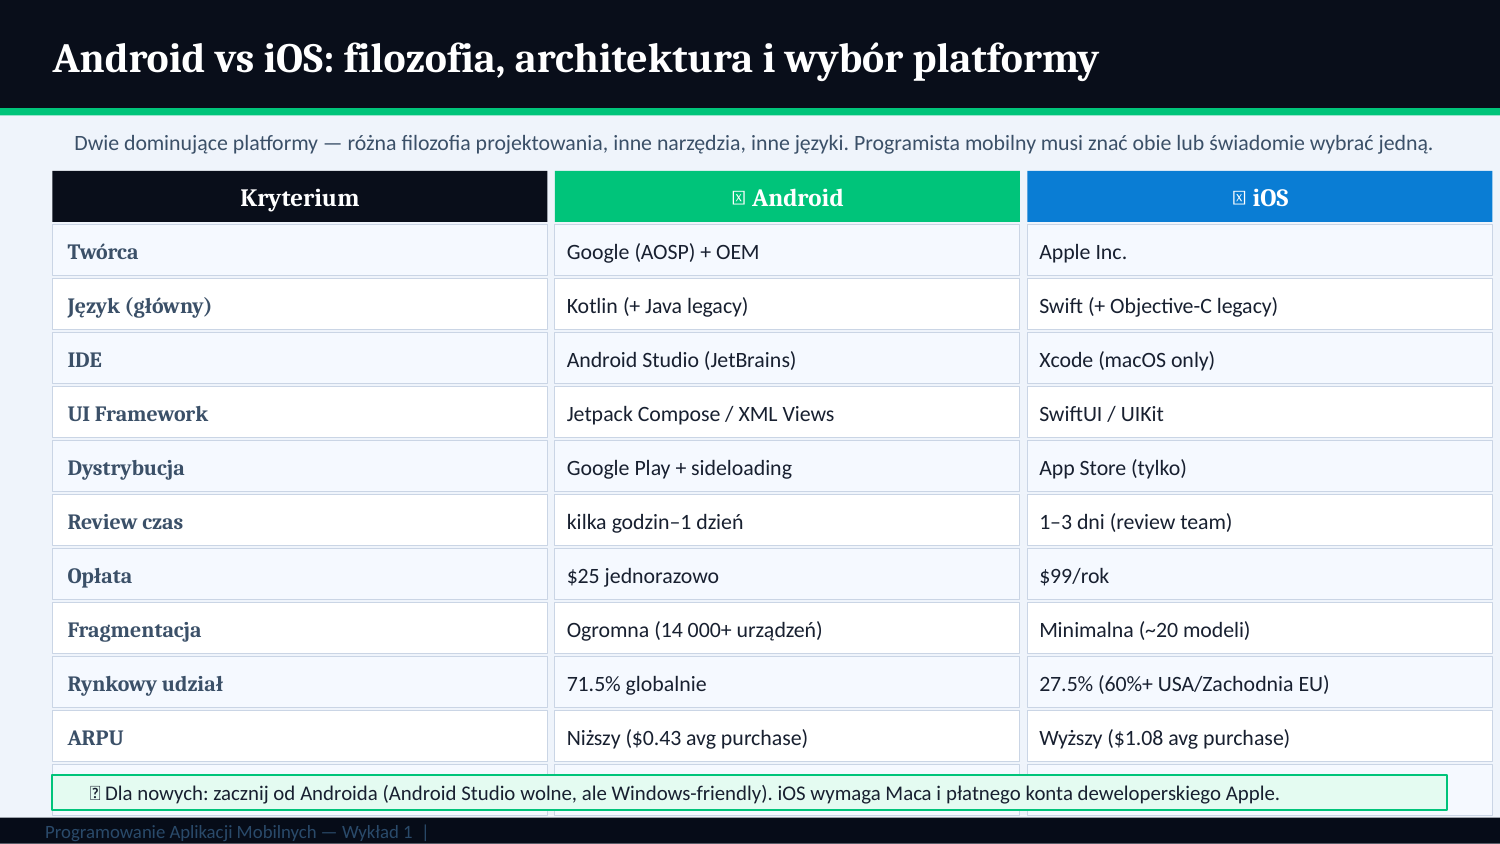

Android vs iOS: filozofia, architektura i wybór platformy
Dwie dominujące platformy — różna filozofia projektowania, inne narzędzia, inne języki. Programista mobilny musi znać obie lub świadomie wybrać jedną.
Kryterium
🤖 Android
🍎 iOS
Twórca
Google (AOSP) + OEM
Apple Inc.
Język (główny)
Kotlin (+ Java legacy)
Swift (+ Objective-C legacy)
IDE
Android Studio (JetBrains)
Xcode (macOS only)
UI Framework
Jetpack Compose / XML Views
SwiftUI / UIKit
Dystrybucja
Google Play + sideloading
App Store (tylko)
Review czas
kilka godzin–1 dzień
1–3 dni (review team)
Opłata
$25 jednorazowo
$99/rok
Fragmentacja
Ogromna (14 000+ urządzeń)
Minimalna (~20 modeli)
Rynkowy udział
71.5% globalnie
27.5% (60%+ USA/Zachodnia EU)
ARPU
Niższy ($0.43 avg purchase)
Wyższy ($1.08 avg purchase)
Open source
Tak (AOSP core)
Nie (zamknięty)
💡 Dla nowych: zacznij od Androida (Android Studio wolne, ale Windows-friendly). iOS wymaga Maca i płatnego konta deweloperskiego Apple.
Programowanie Aplikacji Mobilnych — Wykład 1 |